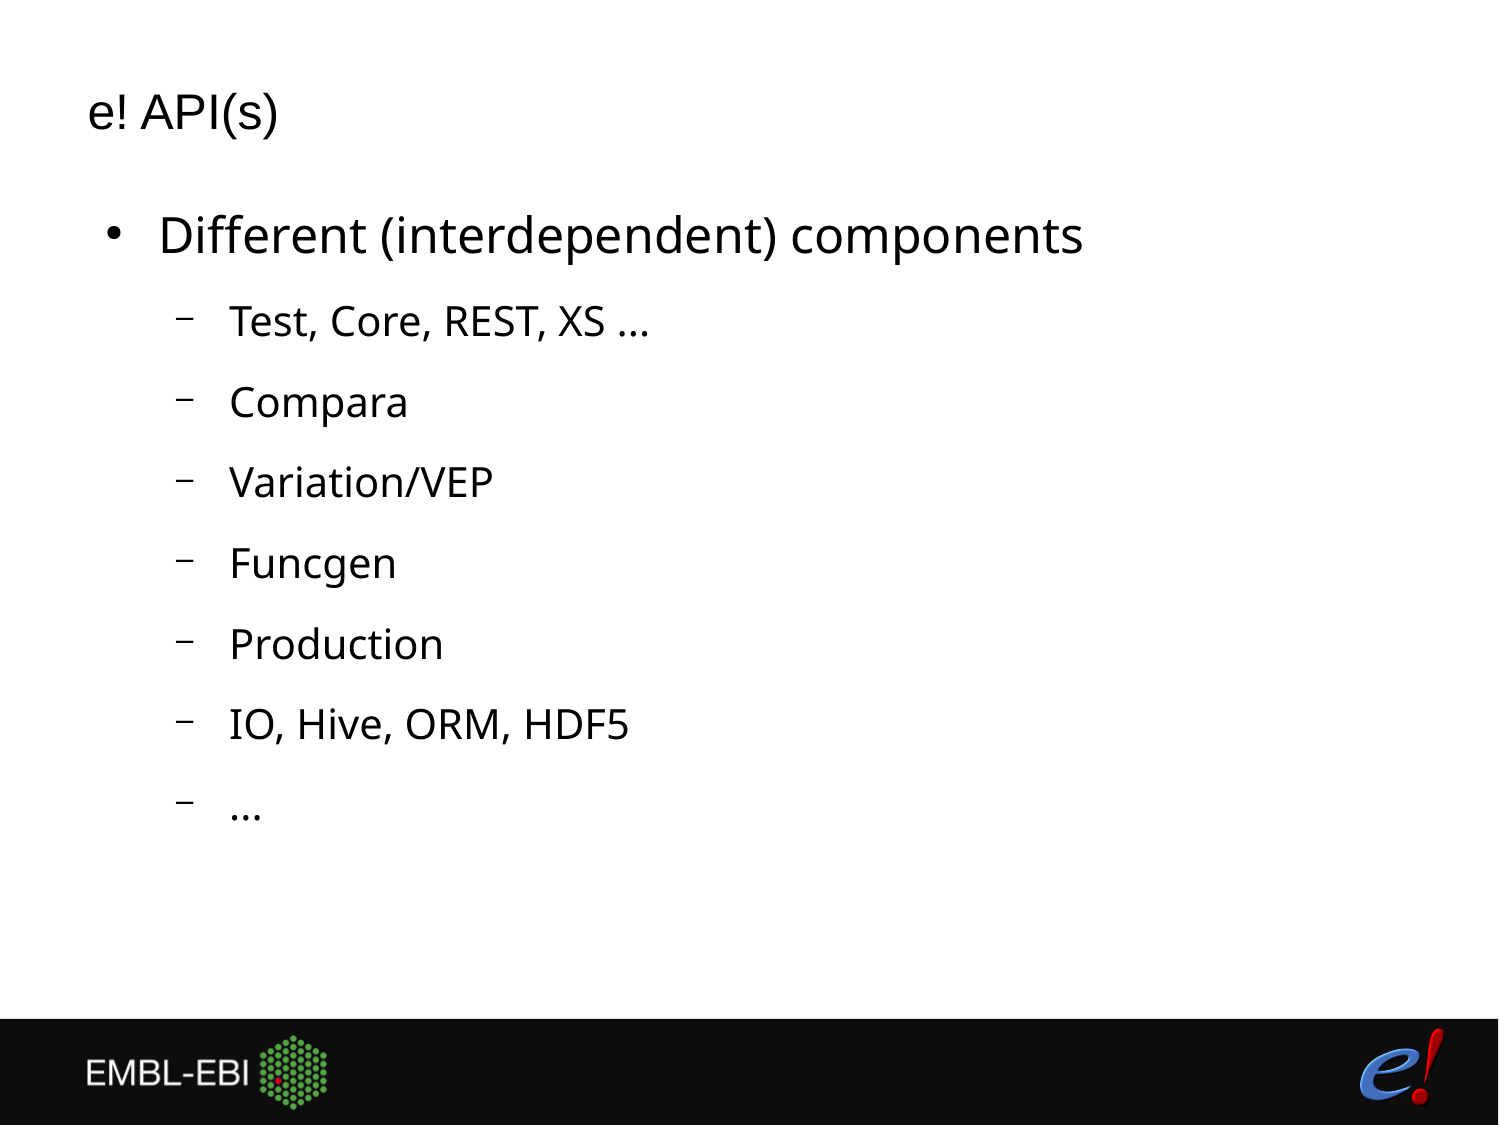

# e! API(s)
Different (interdependent) components
Test, Core, REST, XS ...
Compara
Variation/VEP
Funcgen
Production
IO, Hive, ORM, HDF5
...